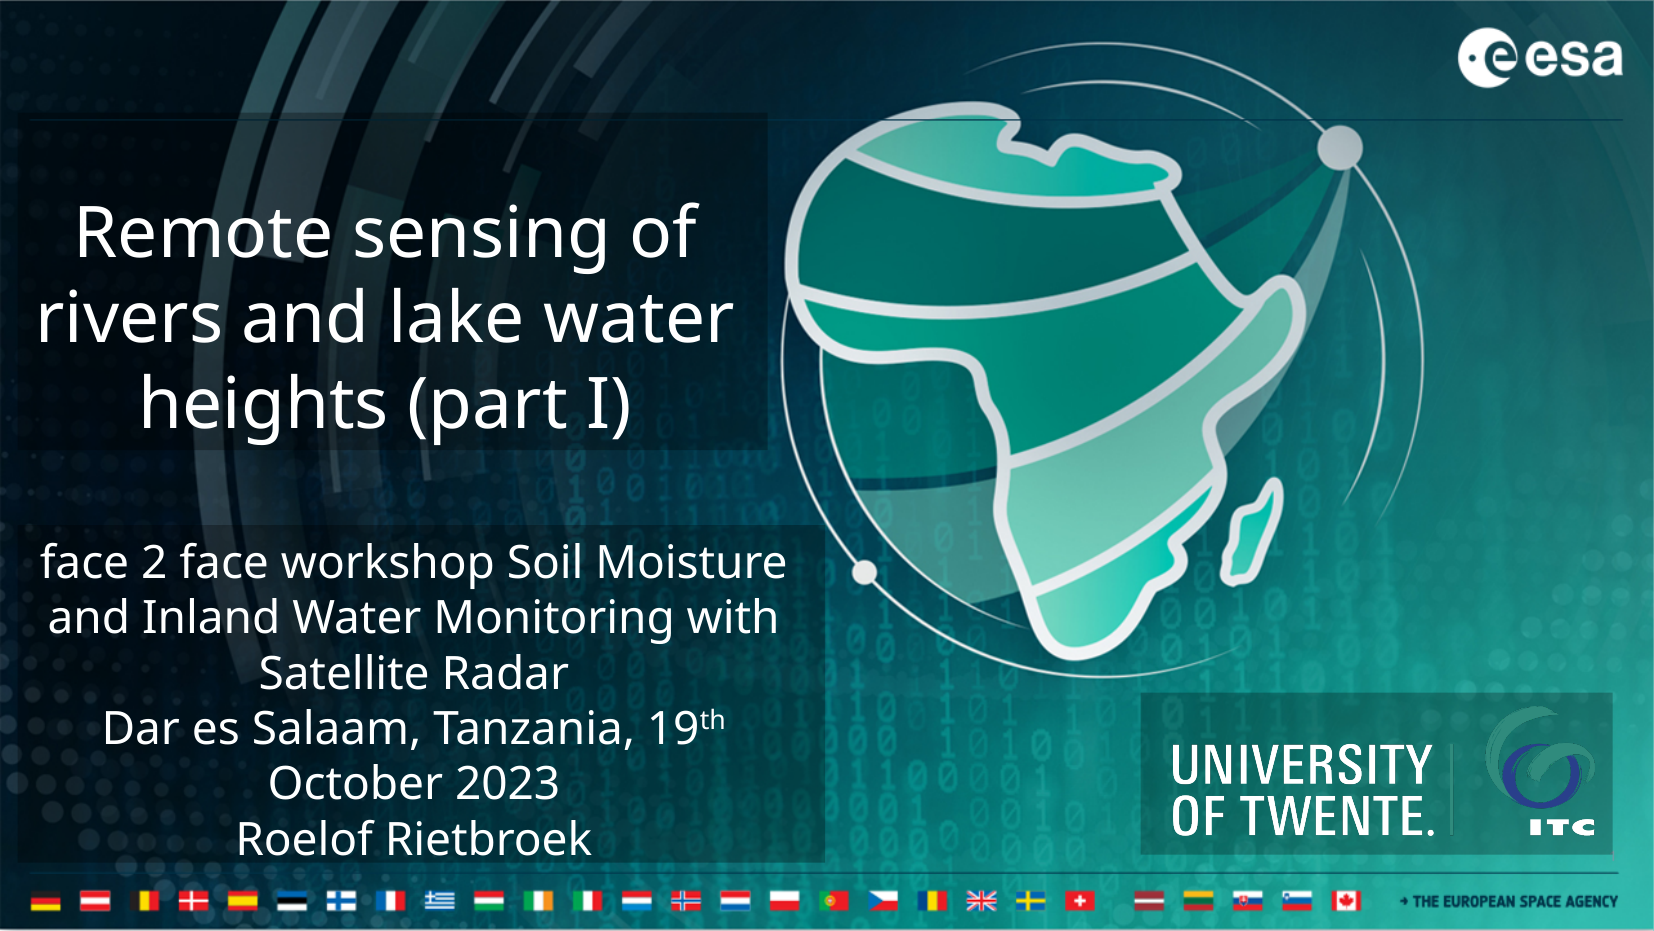

# Remote sensing of rivers and lake water heights (part I)
face 2 face workshop Soil Moisture and Inland Water Monitoring with Satellite Radar
Dar es Salaam, Tanzania, 19th October 2023
Roelof Rietbroek